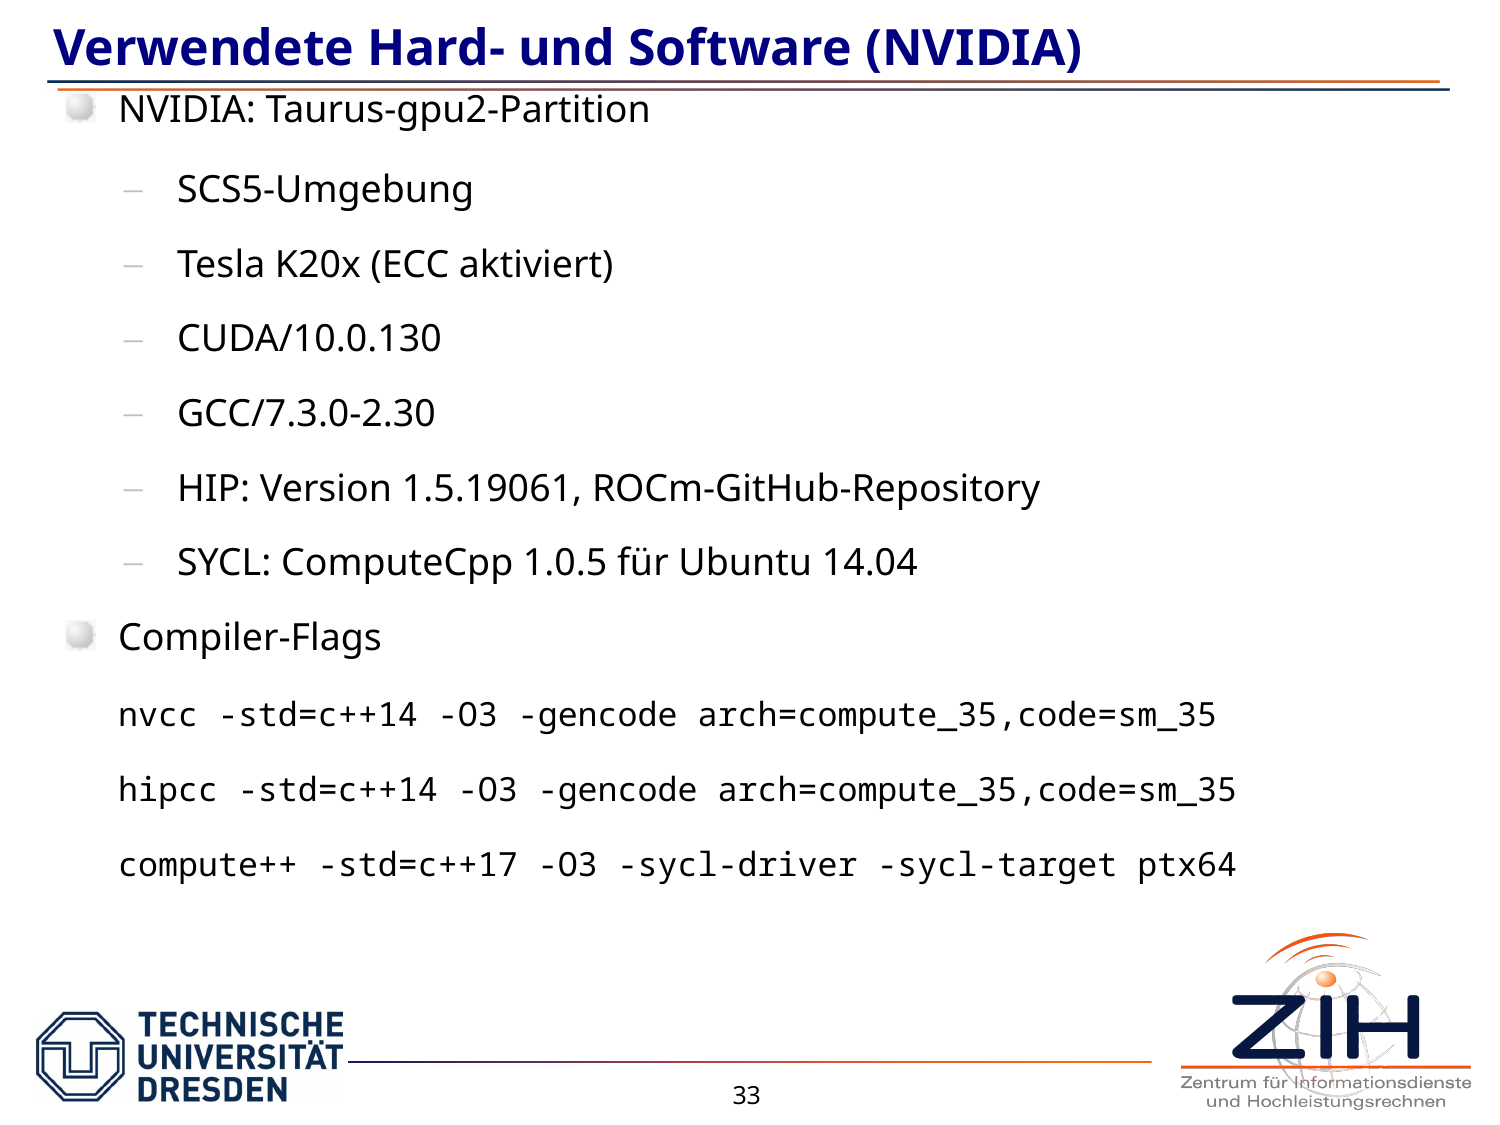

# Verwendete Hard- und Software (NVIDIA)
NVIDIA: Taurus-gpu2-Partition
SCS5-Umgebung
Tesla K20x (ECC aktiviert)
CUDA/10.0.130
GCC/7.3.0-2.30
HIP: Version 1.5.19061, ROCm-GitHub-Repository
SYCL: ComputeCpp 1.0.5 für Ubuntu 14.04
Compiler-Flags
nvcc -std=c++14 -O3 -gencode arch=compute_35,code=sm_35
hipcc -std=c++14 -O3 -gencode arch=compute_35,code=sm_35
compute++ -std=c++17 -O3 -sycl-driver -sycl-target ptx64
33